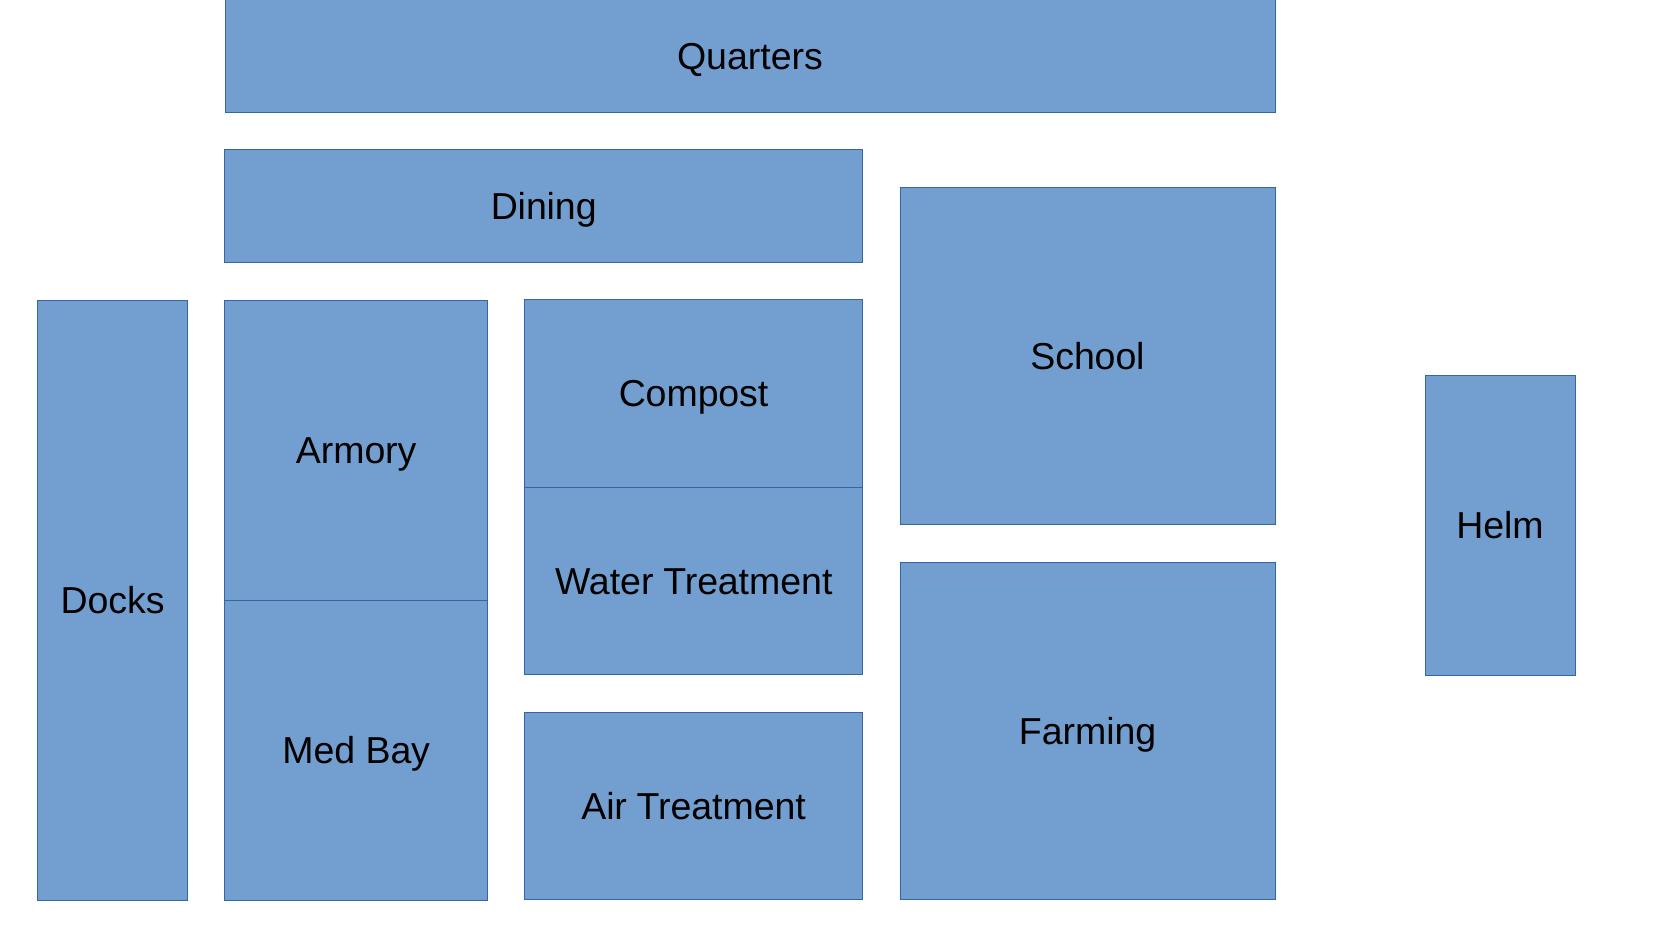

Quarters
Dining
School
Docks
Armory
Compost
Helm
Water Treatment
Farming
Med Bay
Air Treatment